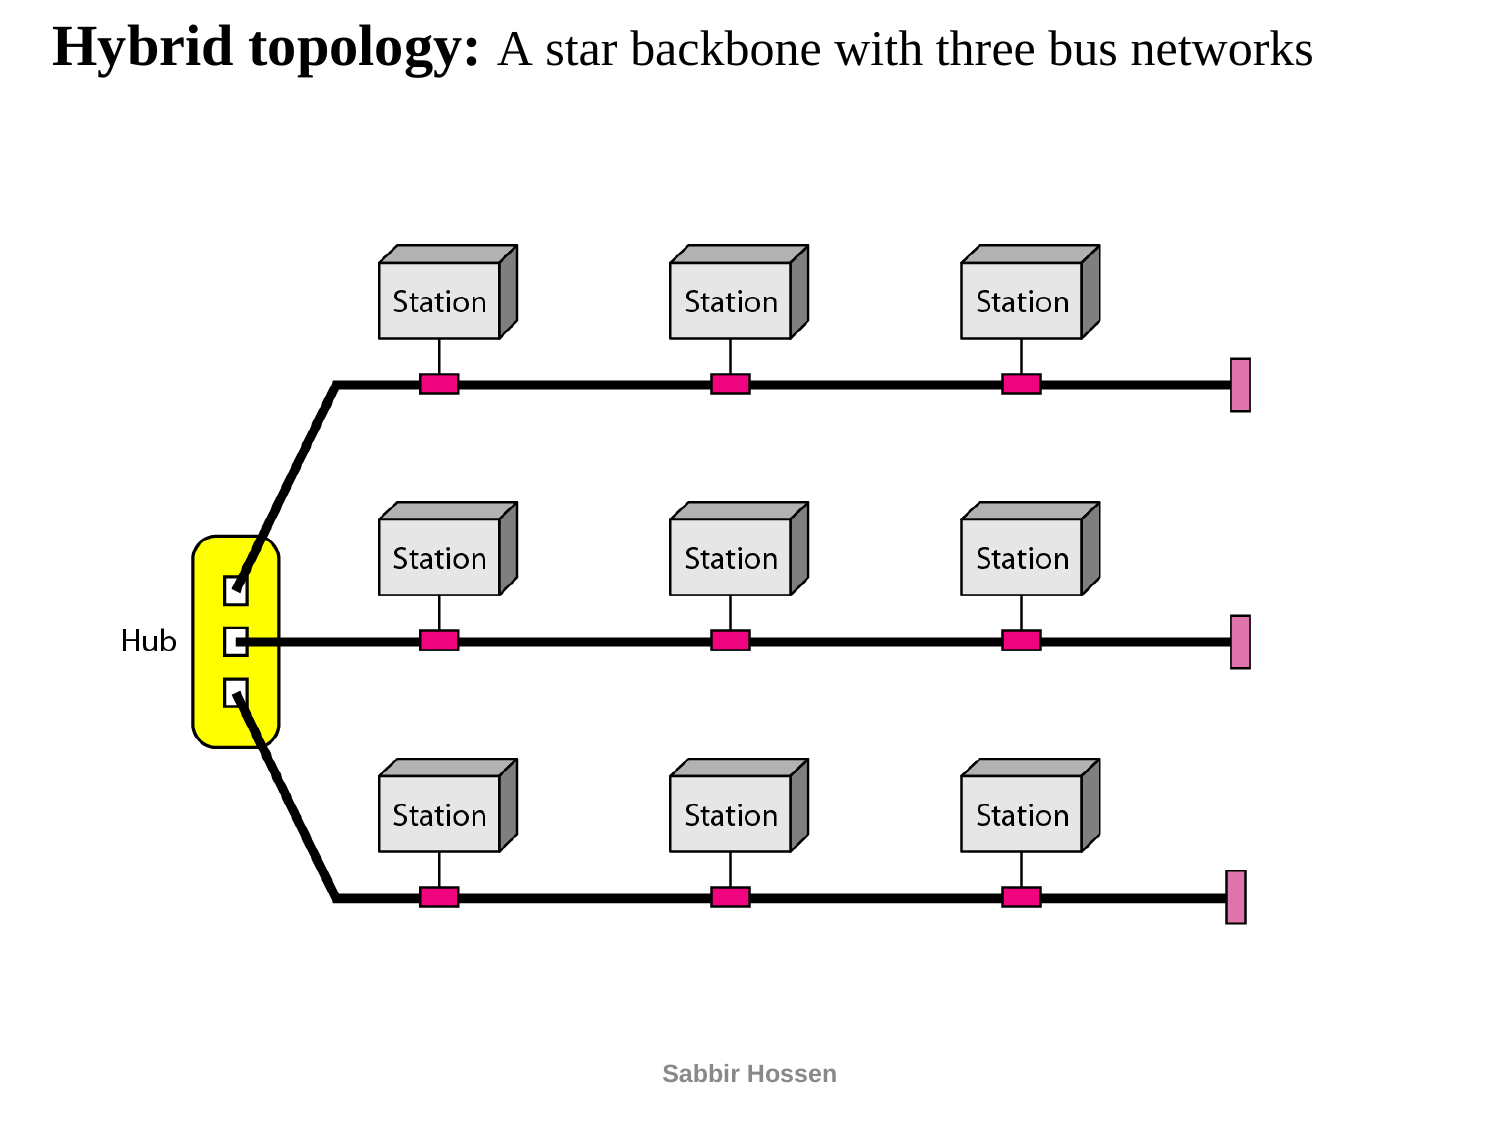

# Hybrid topology: A star backbone with three bus networks
Sabbir Hossen